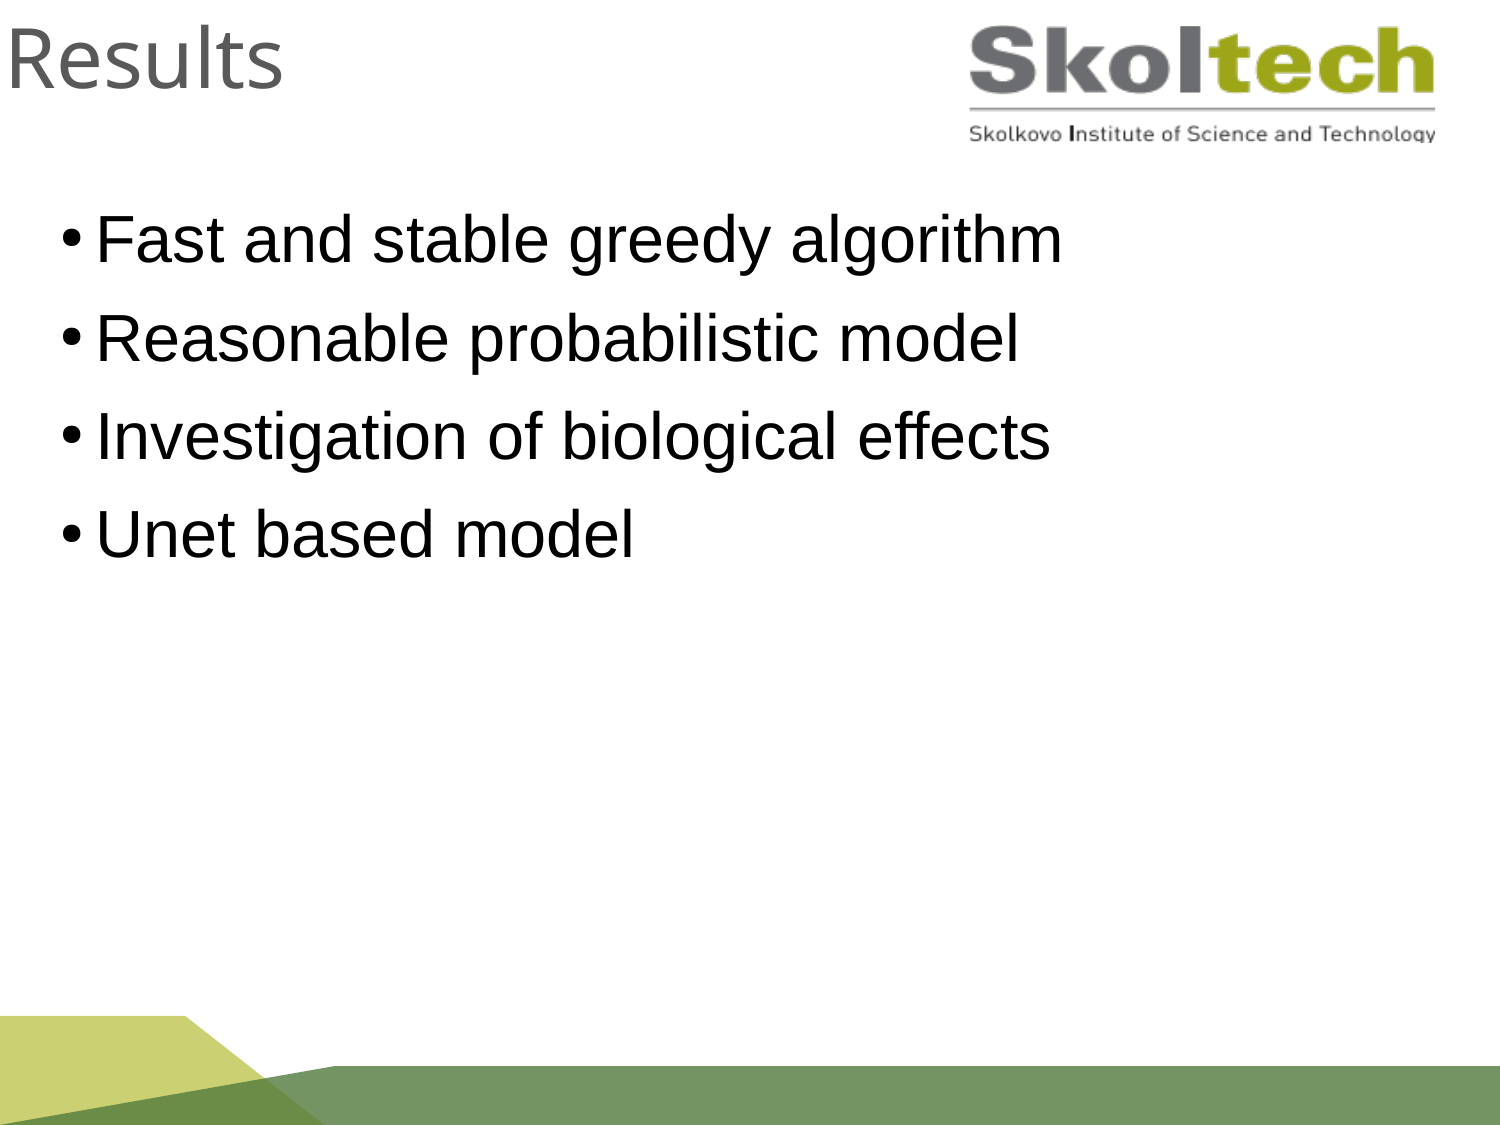

# Results
Fast and stable greedy algorithm
Reasonable probabilistic model
Investigation of biological effects
Unet based model